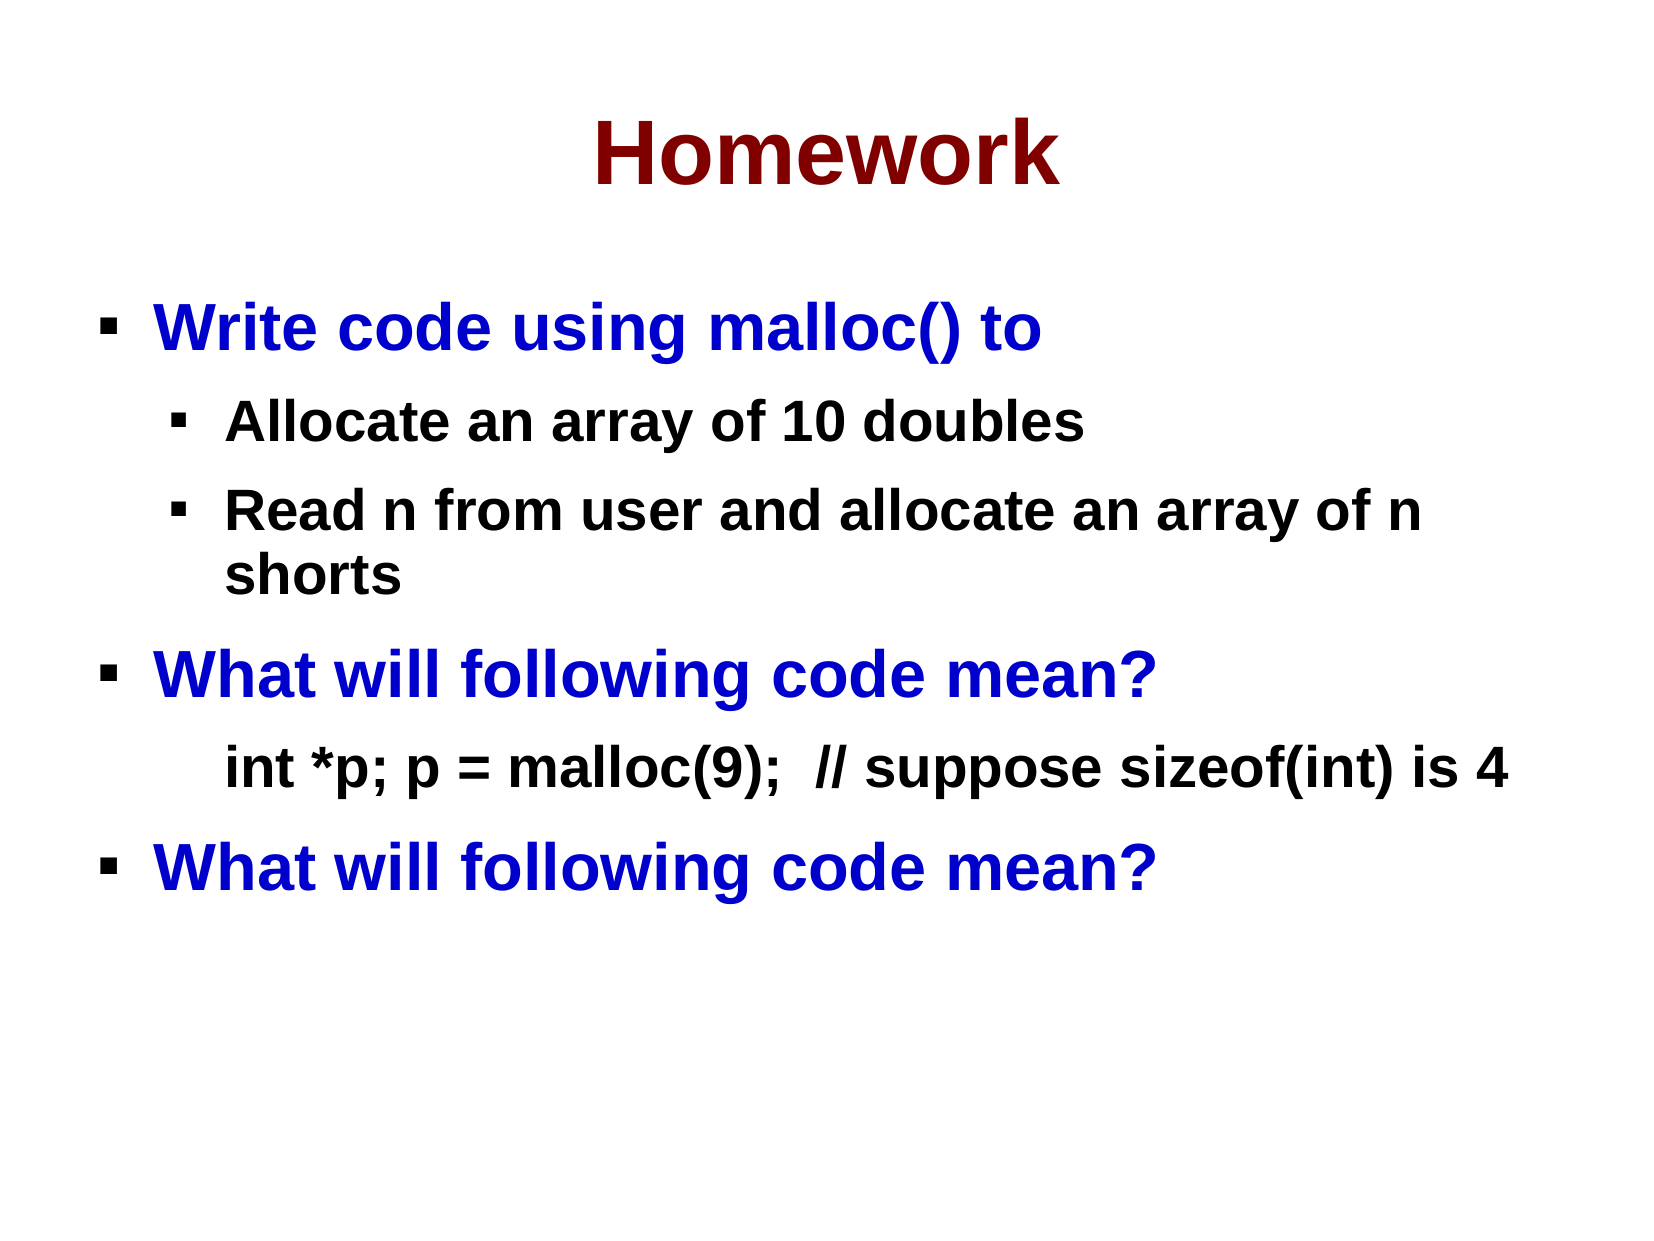

# Homework
Write code using malloc() to
Allocate an array of 10 doubles
Read n from user and allocate an array of n shorts
What will following code mean?
int *p; p = malloc(9); // suppose sizeof(int) is 4
What will following code mean?